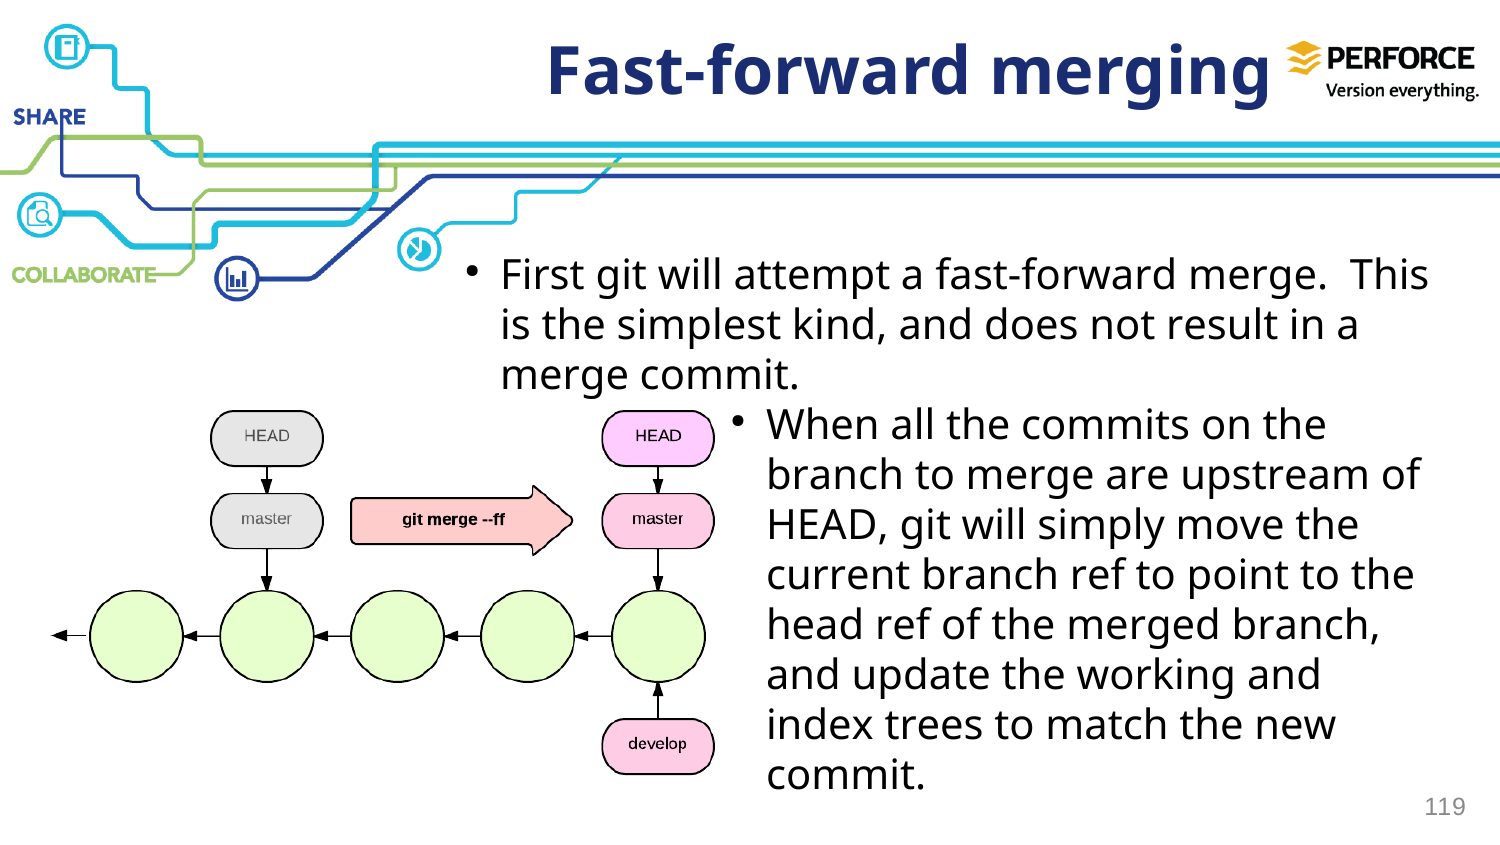

#
Fast-forward merging
First git will attempt a fast-forward merge. This is the simplest kind, and does not result in a merge commit.
When all the commits on the branch to merge are upstream of HEAD, git will simply move the current branch ref to point to the head ref of the merged branch, and update the working and index trees to match the new commit.